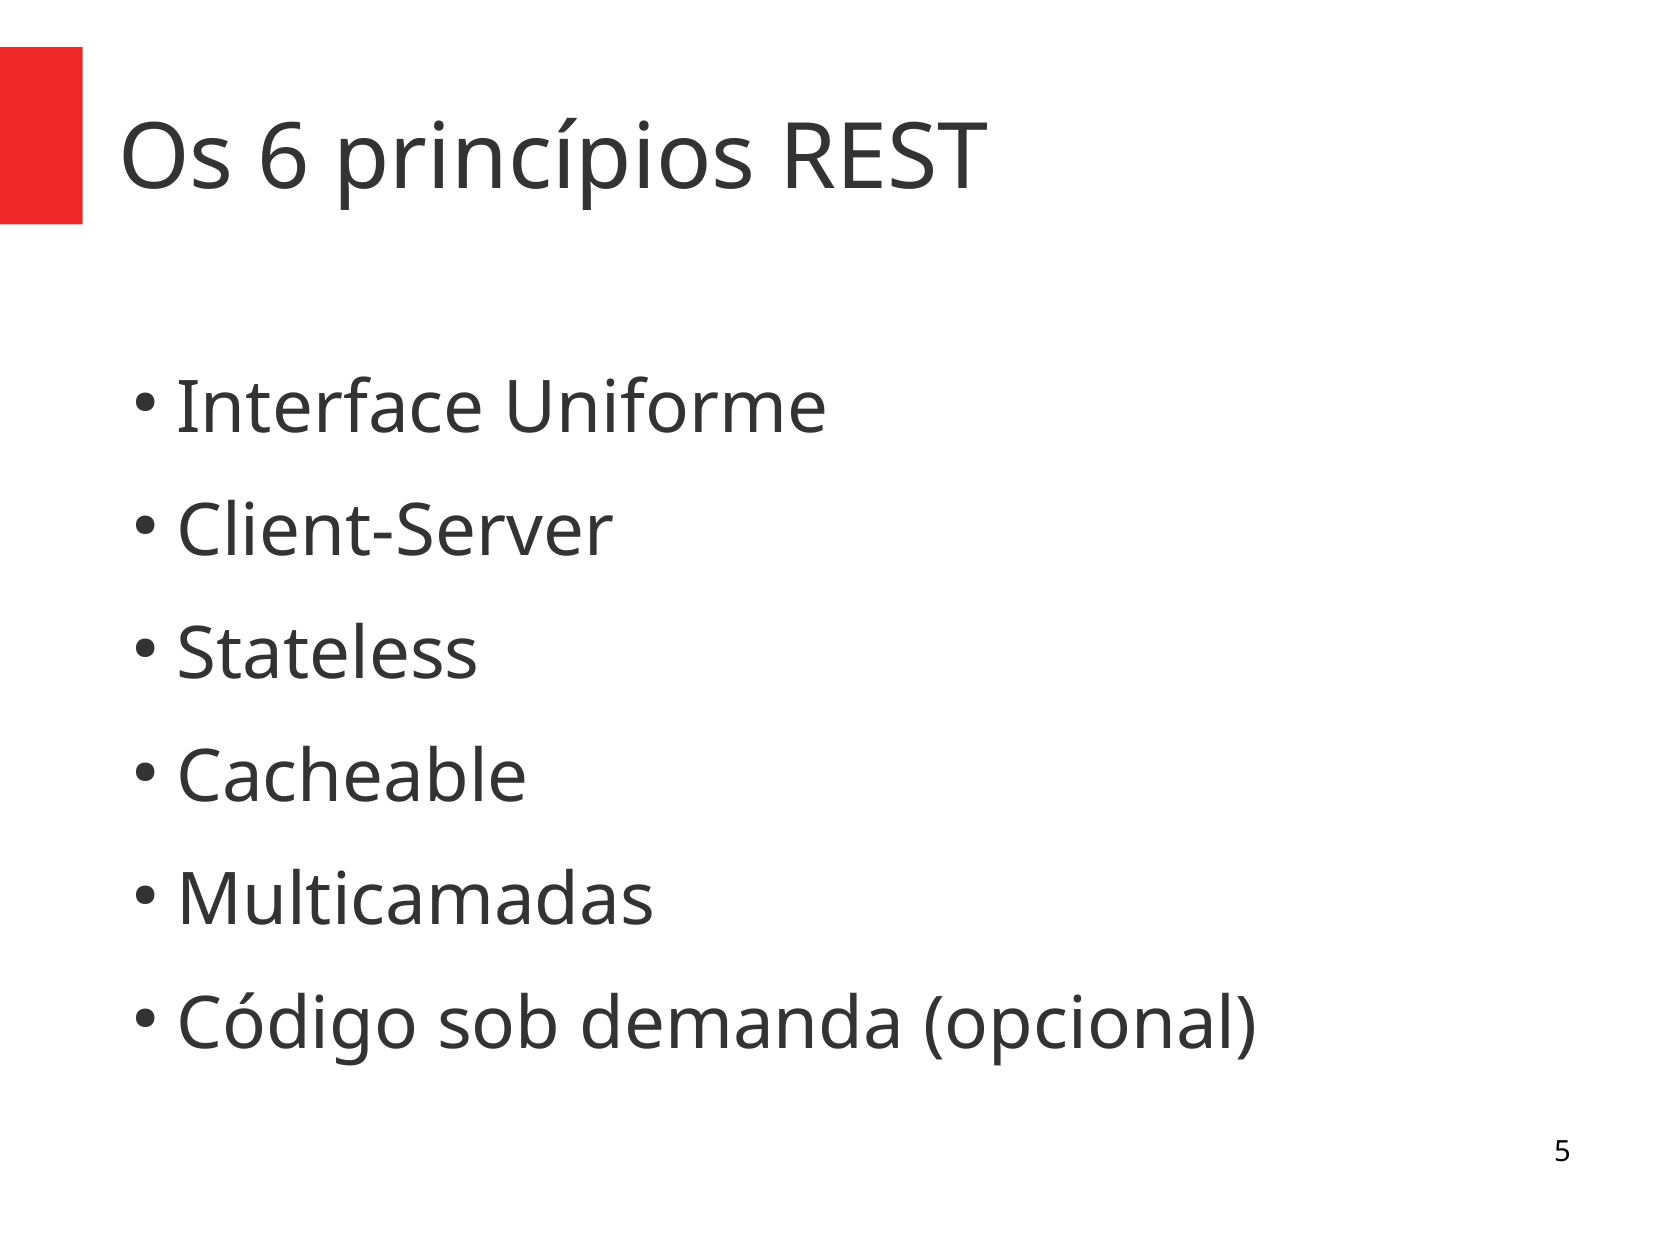

# Os 6 princípios REST
Interface Uniforme
Client-Server
Stateless
Cacheable
Multicamadas
Código sob demanda (opcional)
5